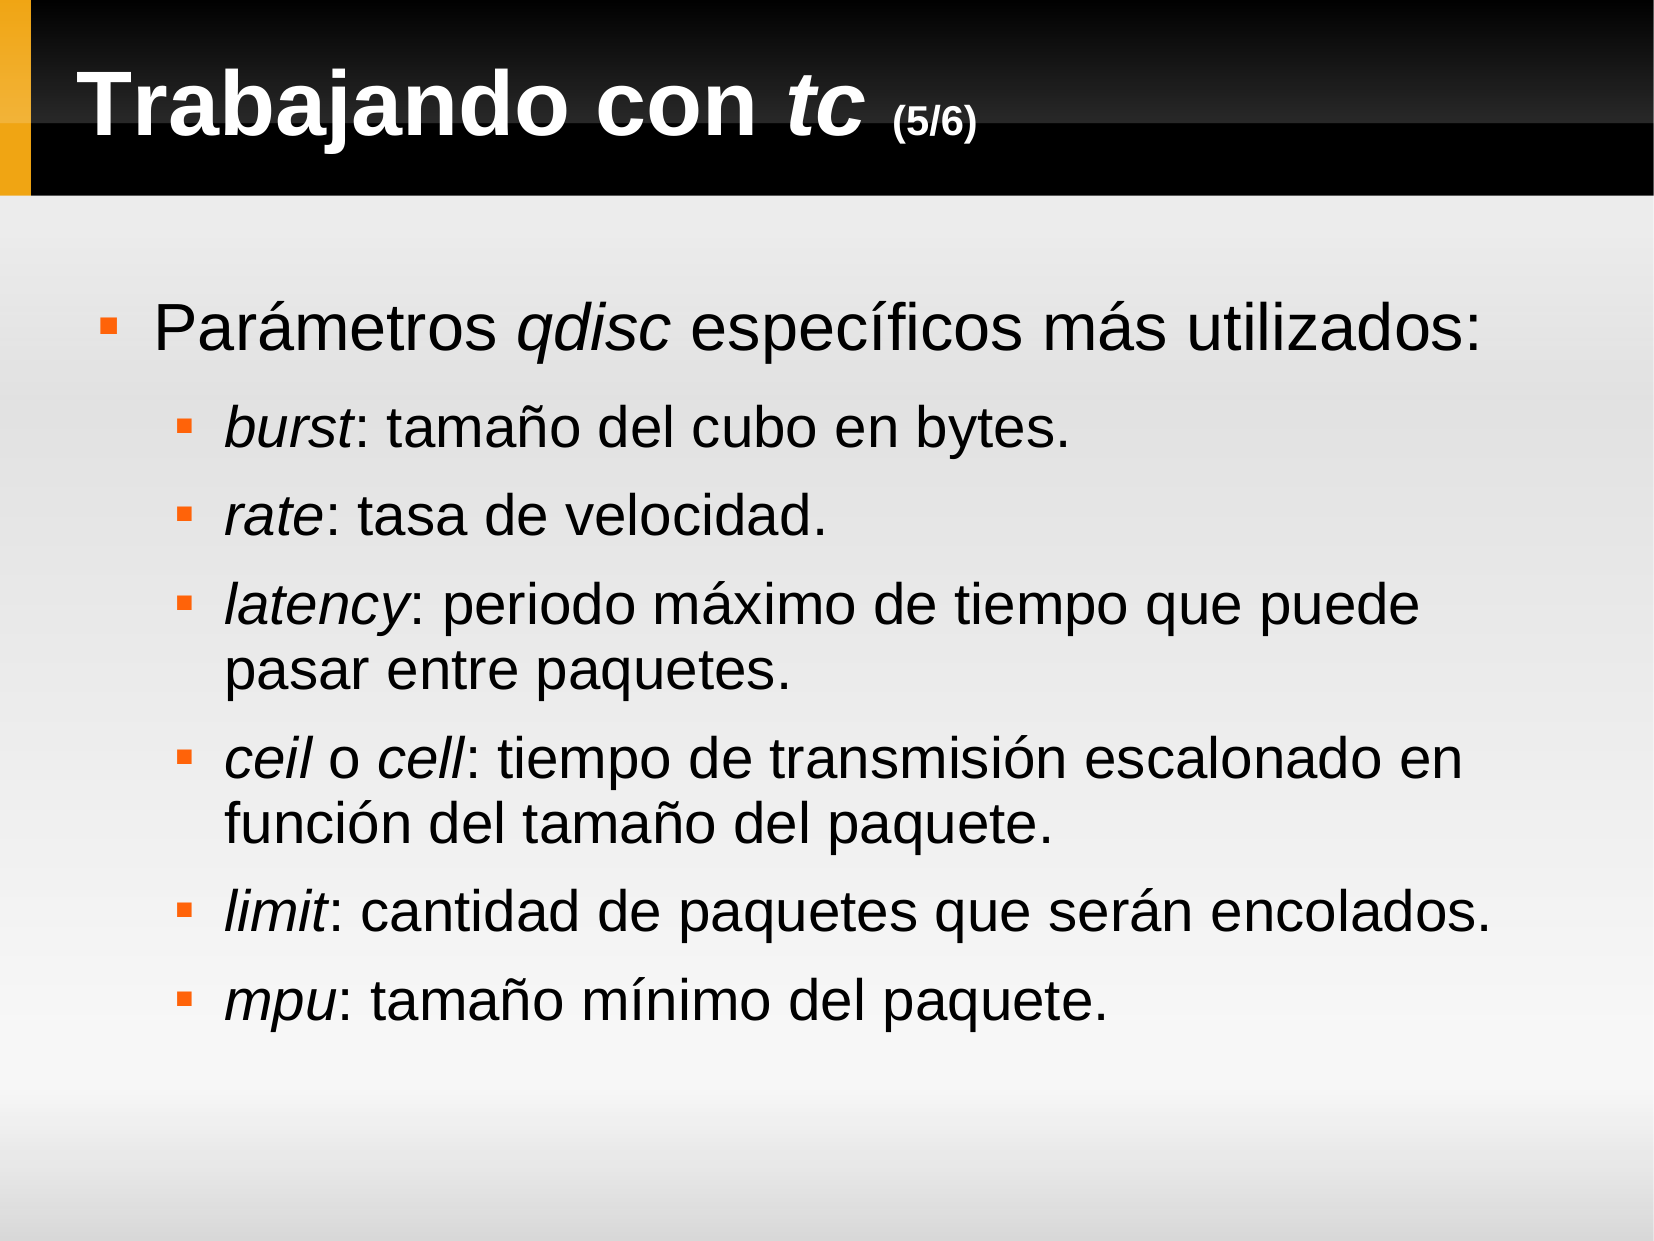

# Trabajando con tc (5/6)
Parámetros qdisc específicos más utilizados:
burst: tamaño del cubo en bytes.
rate: tasa de velocidad.
latency: periodo máximo de tiempo que puede pasar entre paquetes.
ceil o cell: tiempo de transmisión escalonado en función del tamaño del paquete.
limit: cantidad de paquetes que serán encolados.
mpu: tamaño mínimo del paquete.